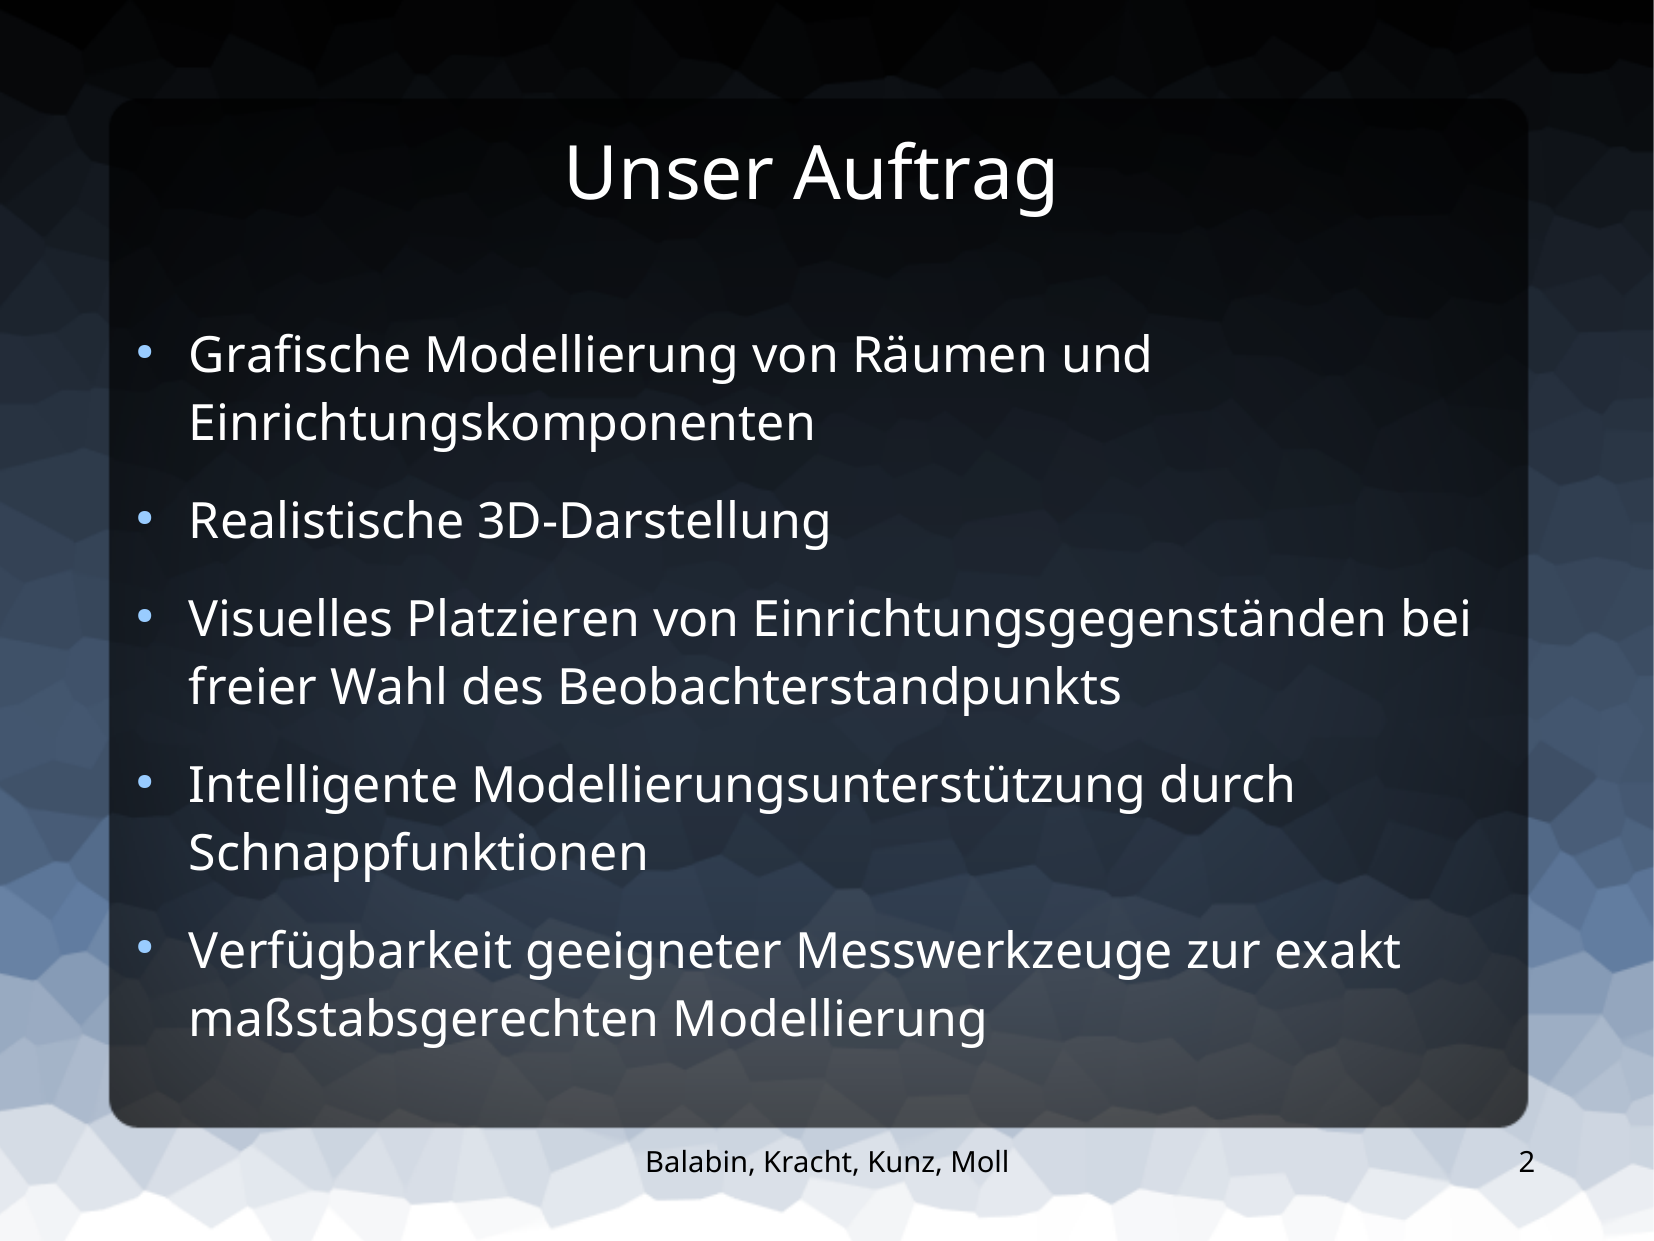

# Unser Auftrag
Grafische Modellierung von Räumen und Einrichtungskomponenten
Realistische 3D-Darstellung
Visuelles Platzieren von Einrichtungsgegenständen bei freier Wahl des Beobachterstandpunkts
Intelligente Modellierungsunterstützung durch Schnappfunktionen
Verfügbarkeit geeigneter Messwerkzeuge zur exakt maßstabsgerechten Modellierung
Balabin, Kracht, Kunz, Moll
2